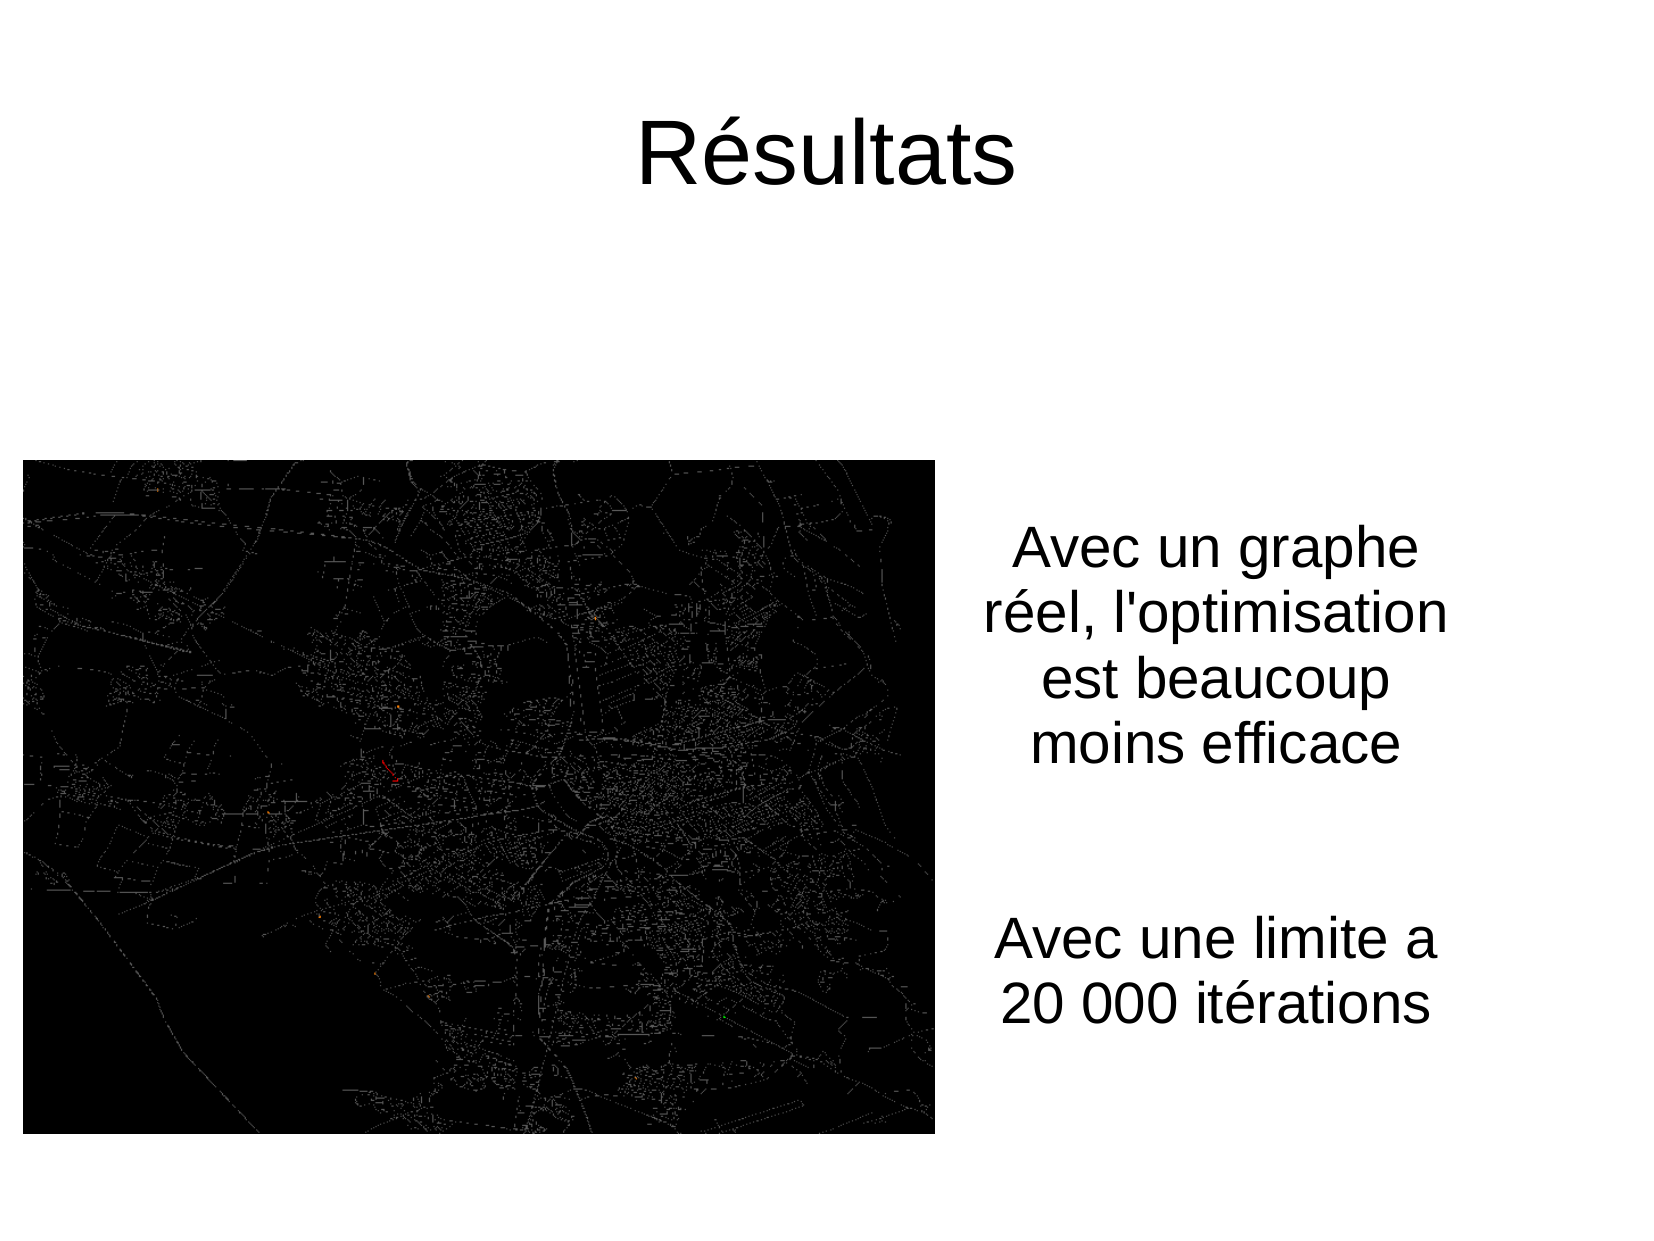

# Résultats
Avec un graphe réel, l'optimisation est beaucoup moins efficace
Avec une limite a 20 000 itérations